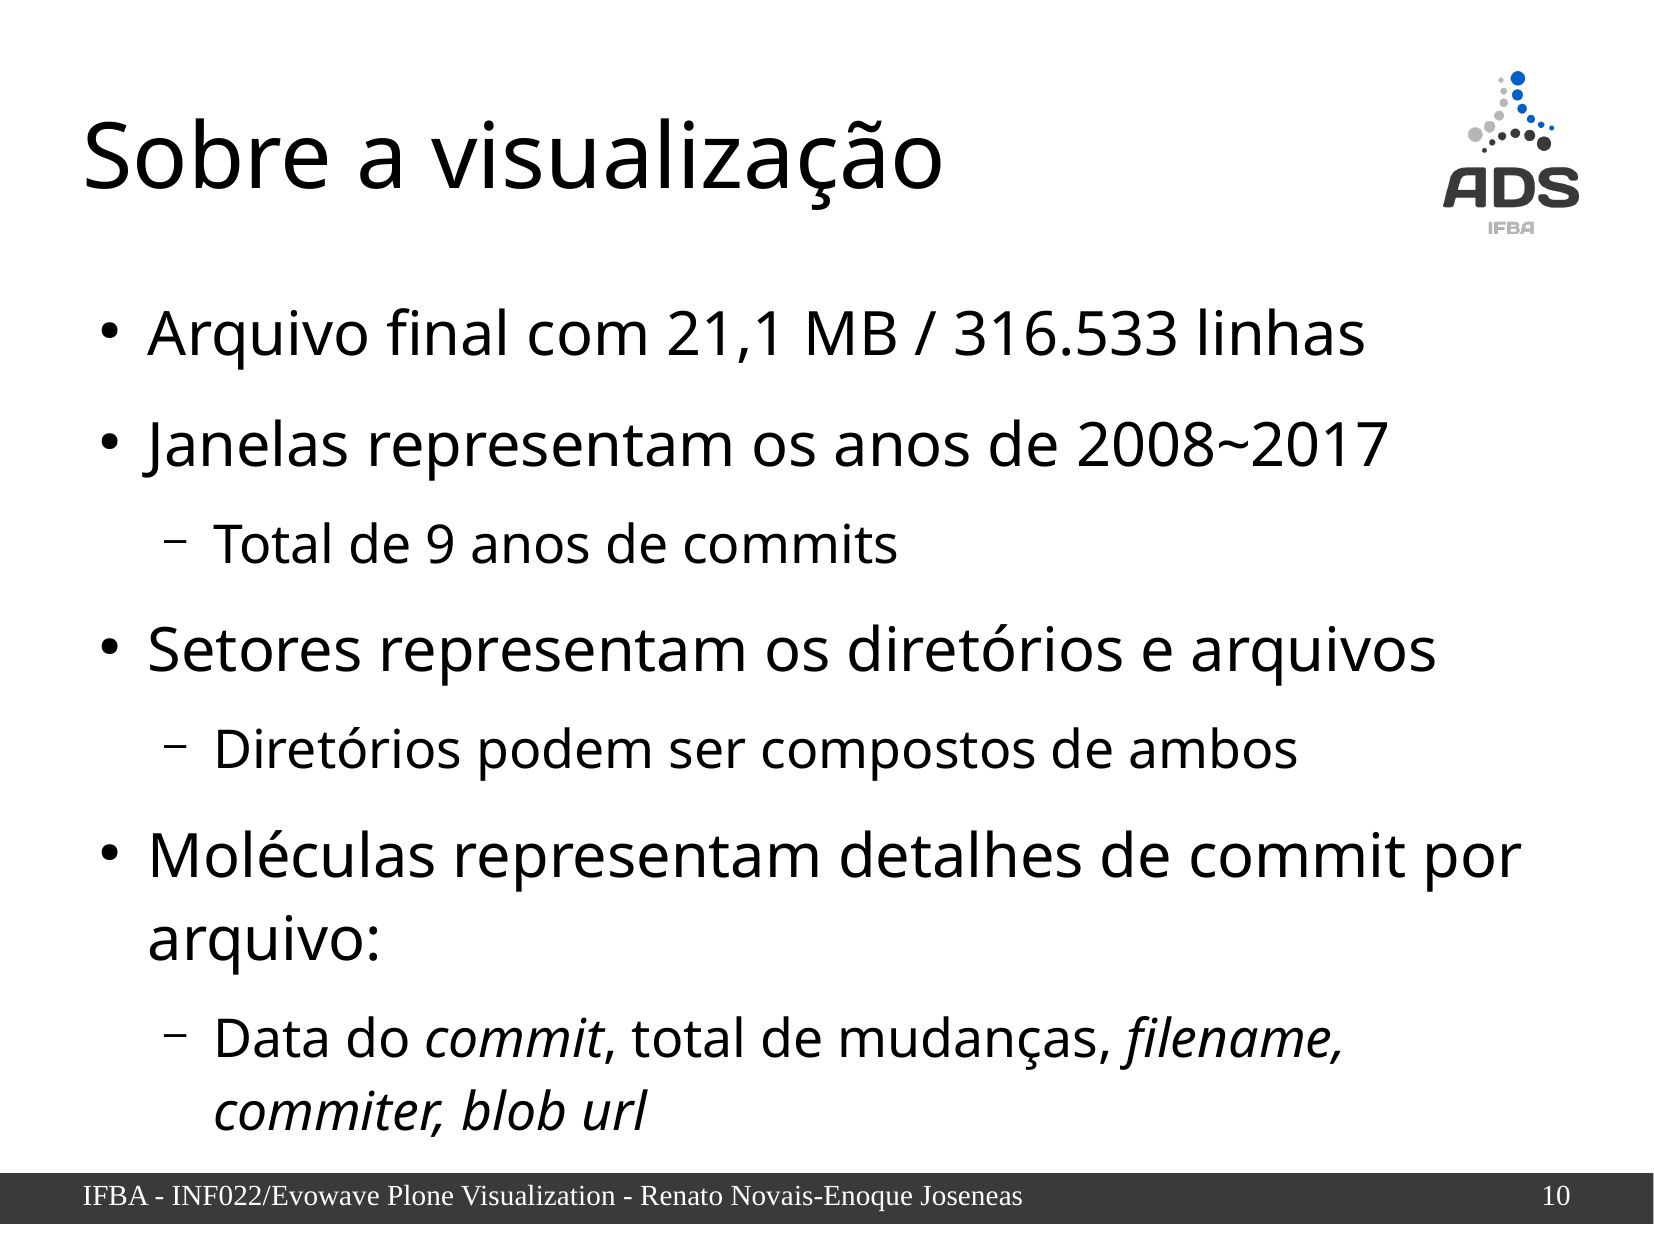

# Sobre a visualização
Arquivo final com 21,1 MB / 316.533 linhas
Janelas representam os anos de 2008~2017
Total de 9 anos de commits
Setores representam os diretórios e arquivos
Diretórios podem ser compostos de ambos
Moléculas representam detalhes de commit por arquivo:
Data do commit, total de mudanças, filename, commiter, blob url
10